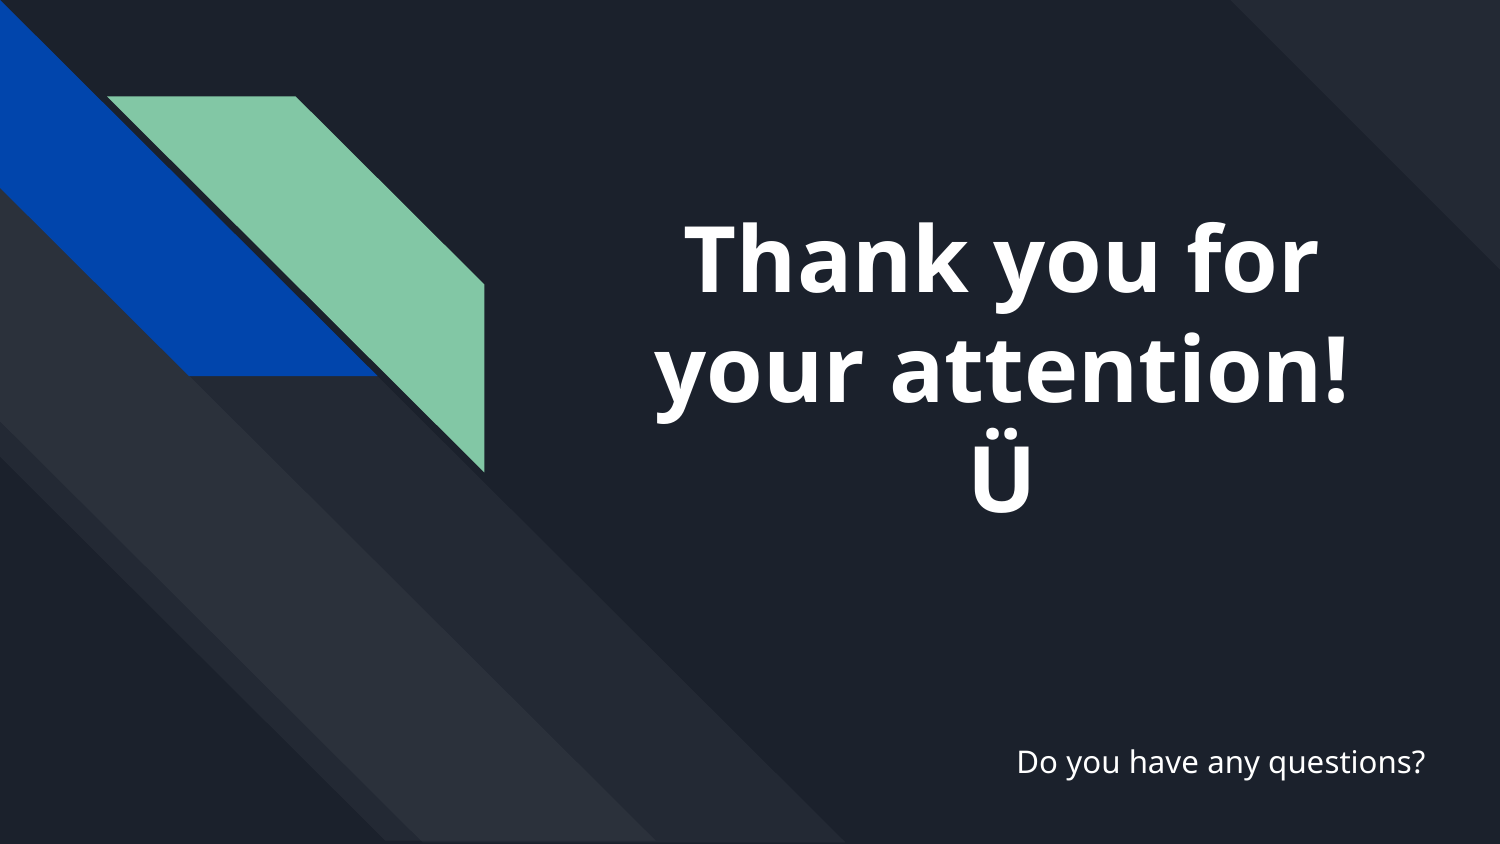

# Thank you for your attention! Ü
Do you have any questions?